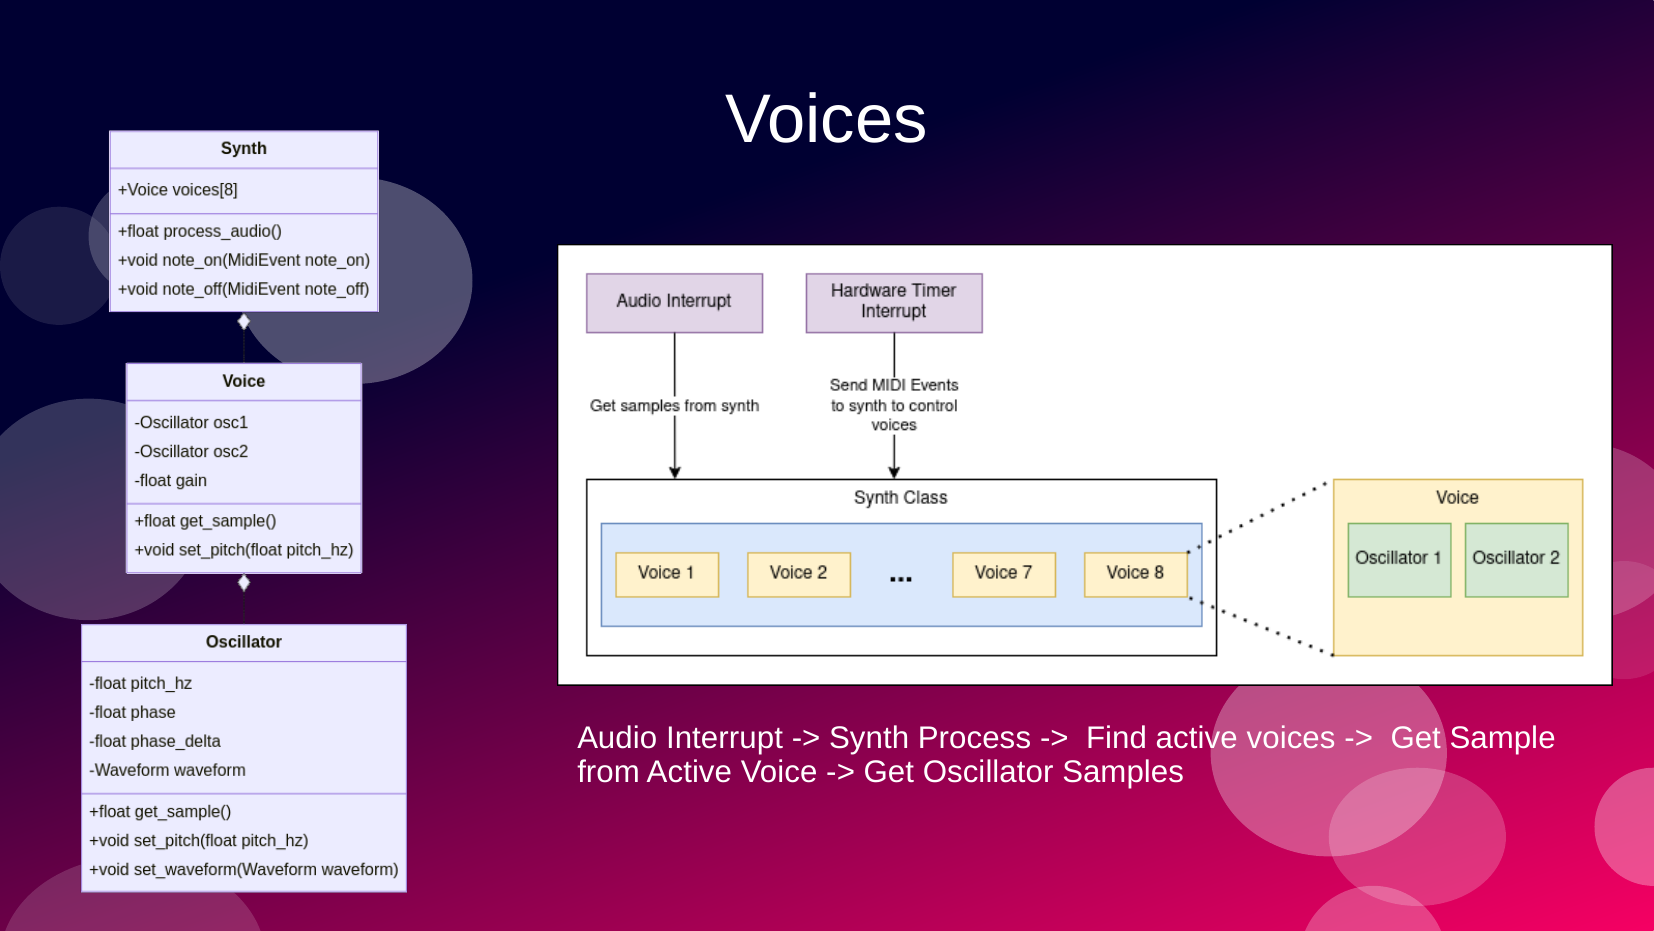

# Voices
Audio Interrupt -> Synth Process -> Find active voices -> Get Sample from Active Voice -> Get Oscillator Samples